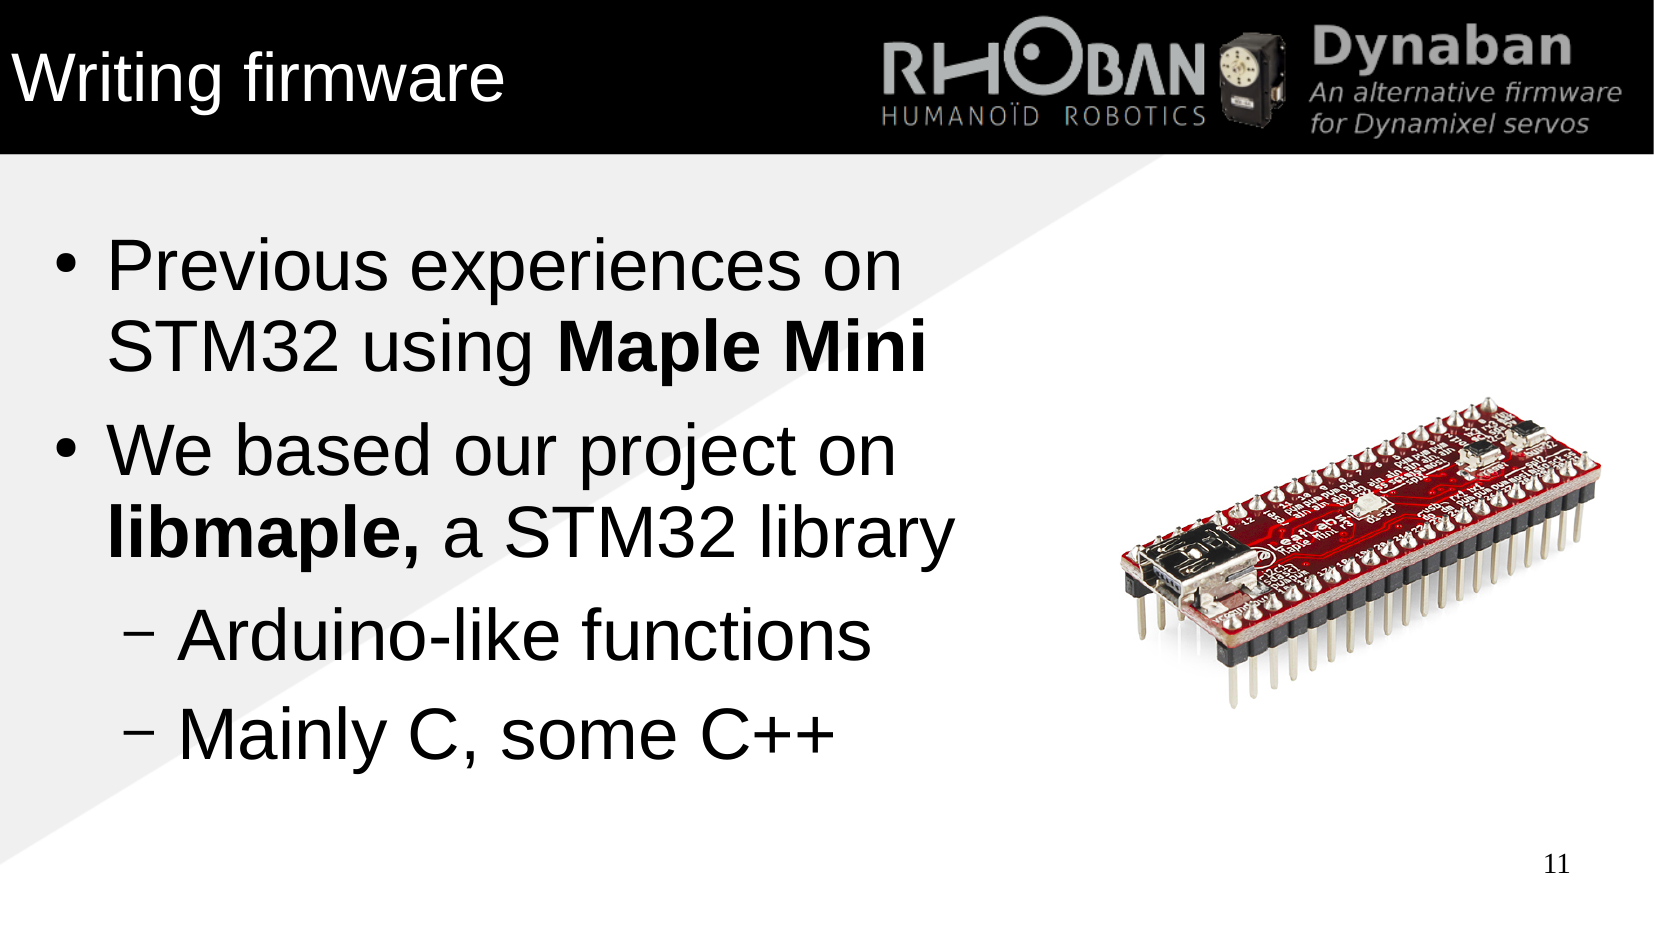

# Writing firmware
Previous experiences on STM32 using Maple Mini
We based our project on libmaple, a STM32 library
Arduino-like functions
Mainly C, some C++
11